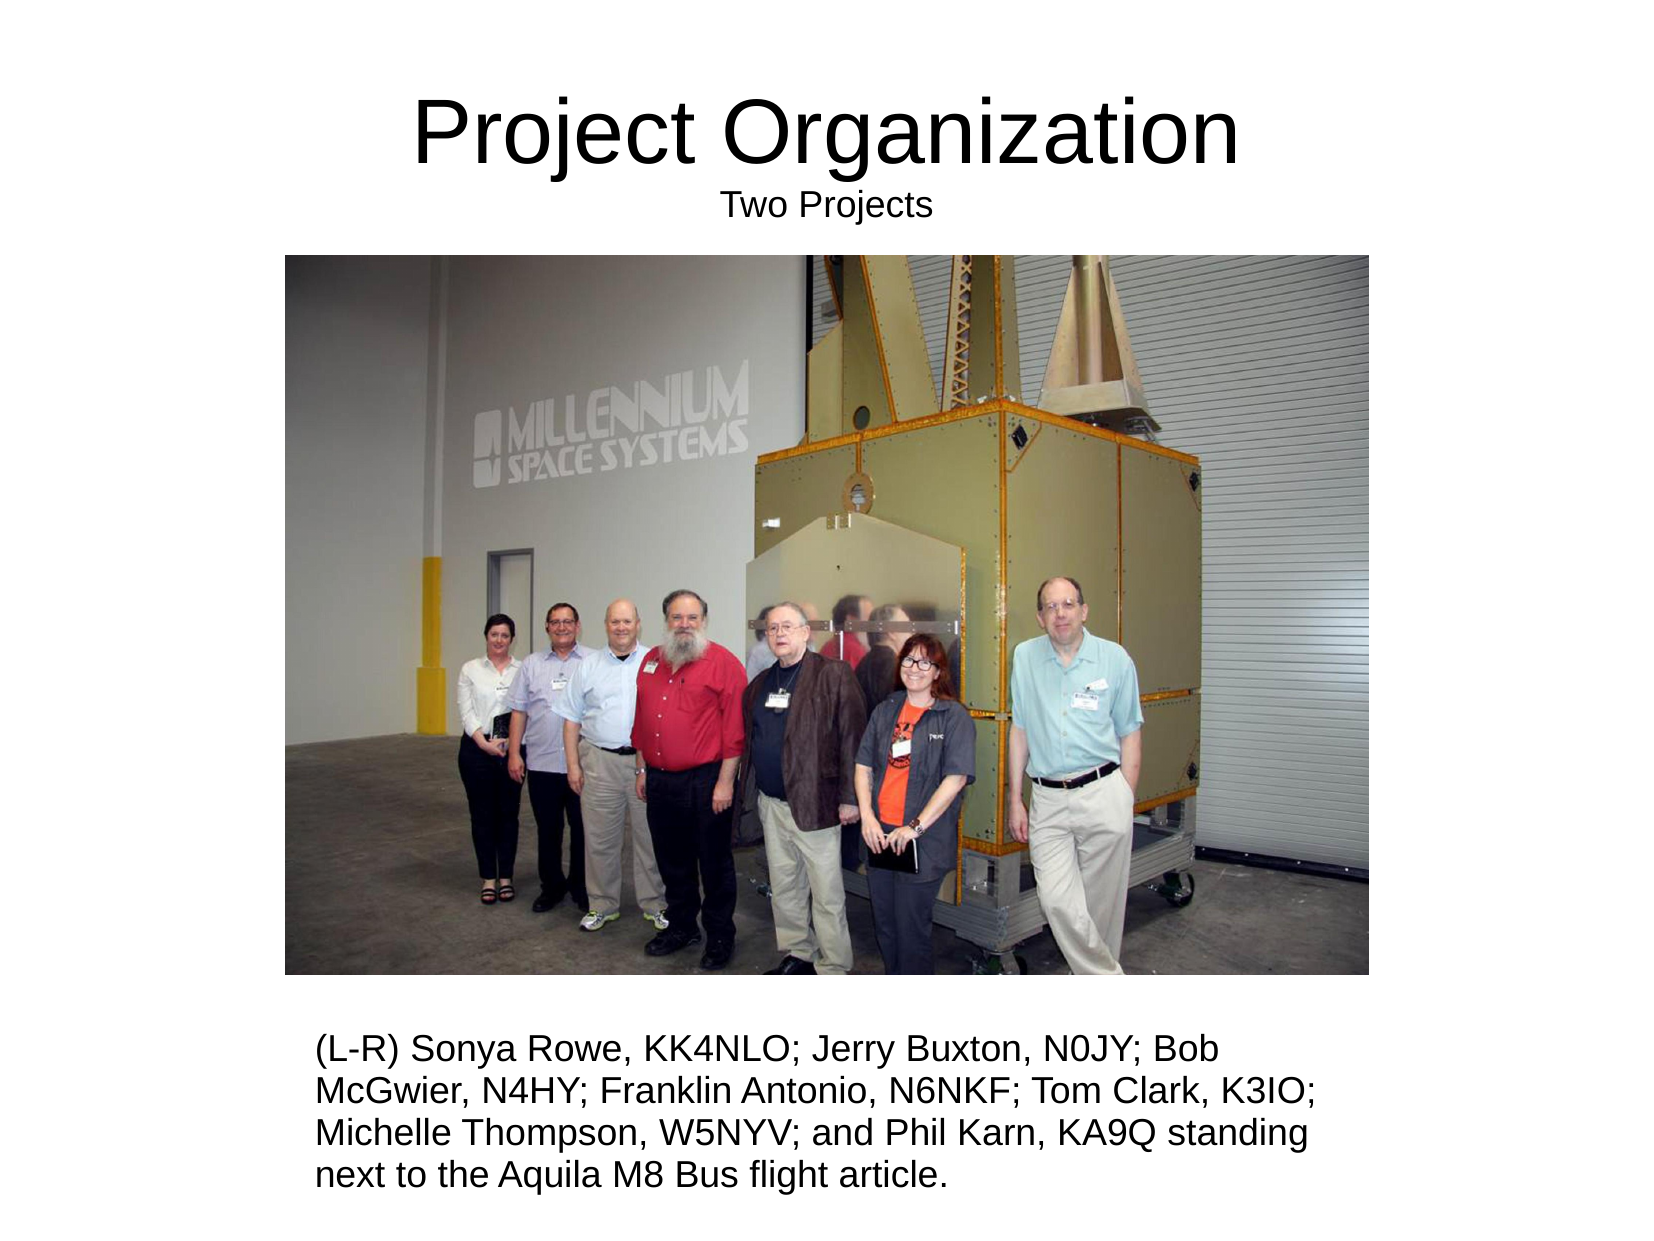

# Project Organization Two Projects
(L-R) Sonya Rowe, KK4NLO; Jerry Buxton, N0JY; Bob McGwier, N4HY; Franklin Antonio, N6NKF; Tom Clark, K3IO; Michelle Thompson, W5NYV; and Phil Karn, KA9Q standing next to the Aquila M8 Bus flight article.